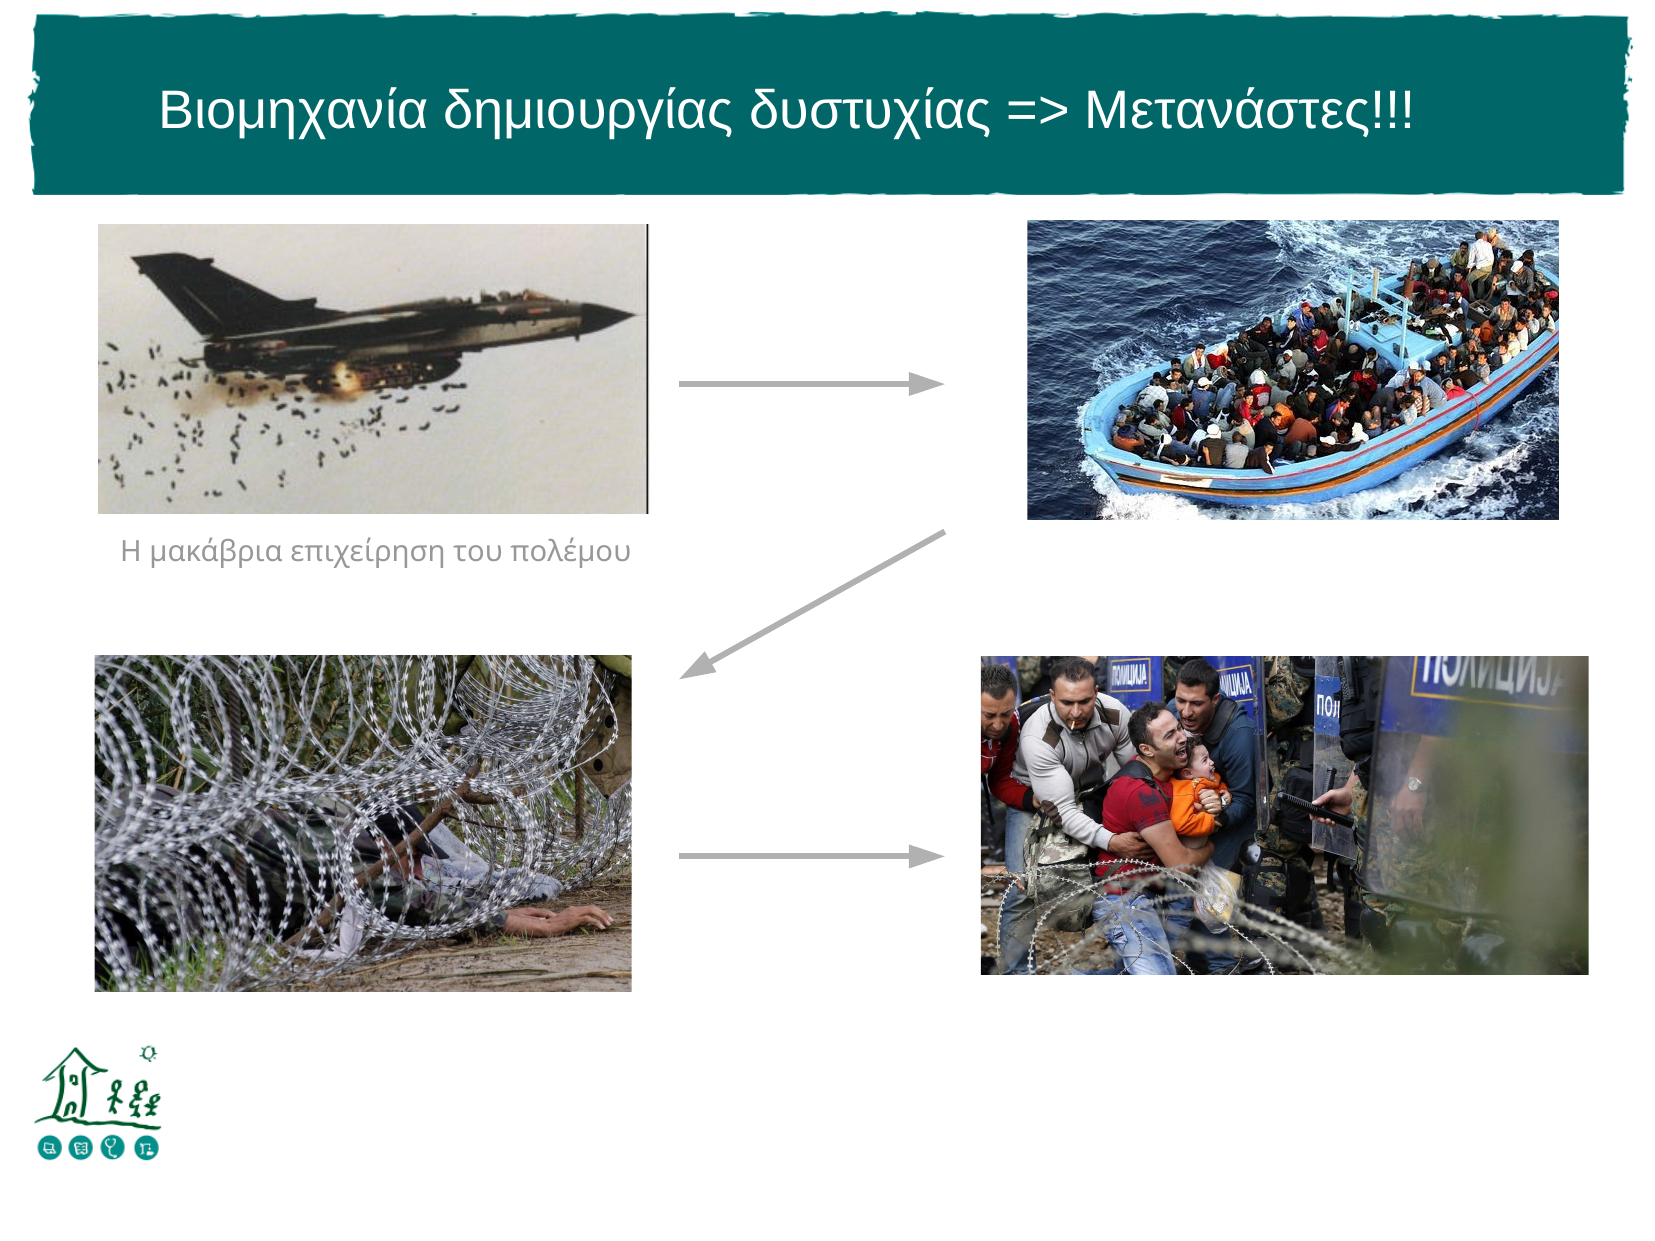

# Βιομηχανία δημιουργίας δυστυχίας => Μετανάστες!!!
Η μακάβρια επιχείρηση του πολέμου